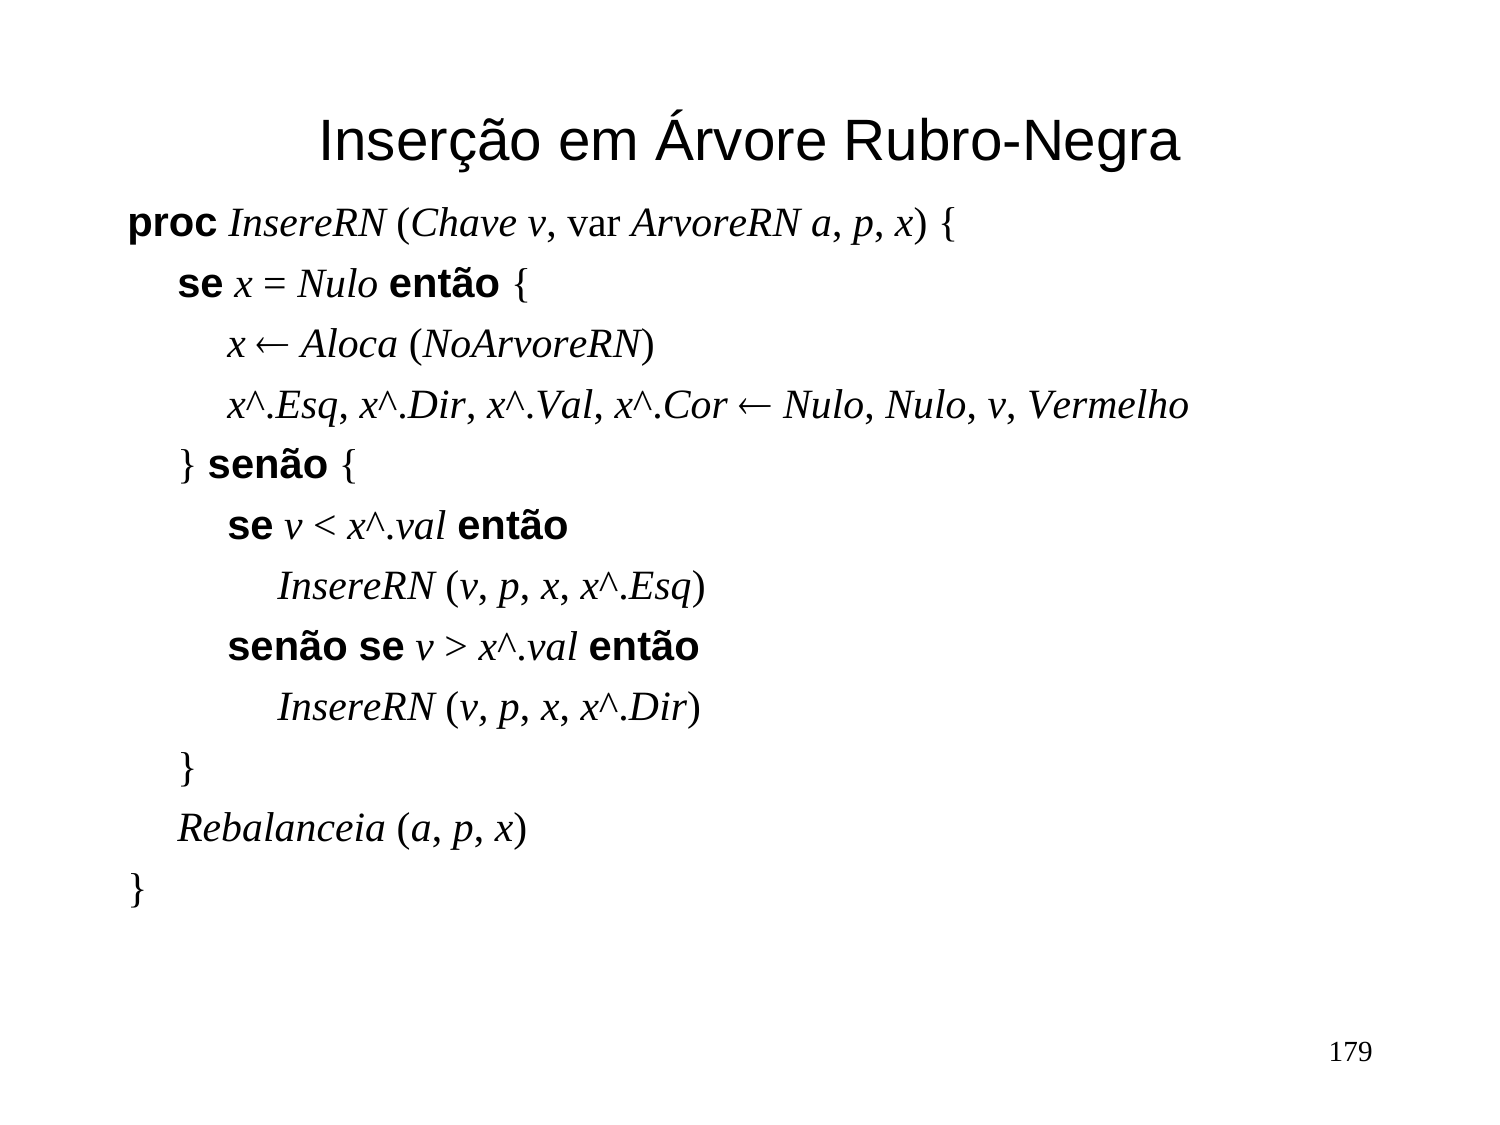

# Inserção em Árvore Rubro-Negra
proc InsereRN (Chave v, var ArvoreRN a, p, x) {
 se x = Nulo então {
 x  Aloca (NoArvoreRN)
 x^.Esq, x^.Dir, x^.Val, x^.Cor  Nulo, Nulo, v, Vermelho
 } senão {
 se v < x^.val então
 InsereRN (v, p, x, x^.Esq)
 senão se v > x^.val então
 InsereRN (v, p, x, x^.Dir)
 }
 Rebalanceia (a, p, x)
}
179